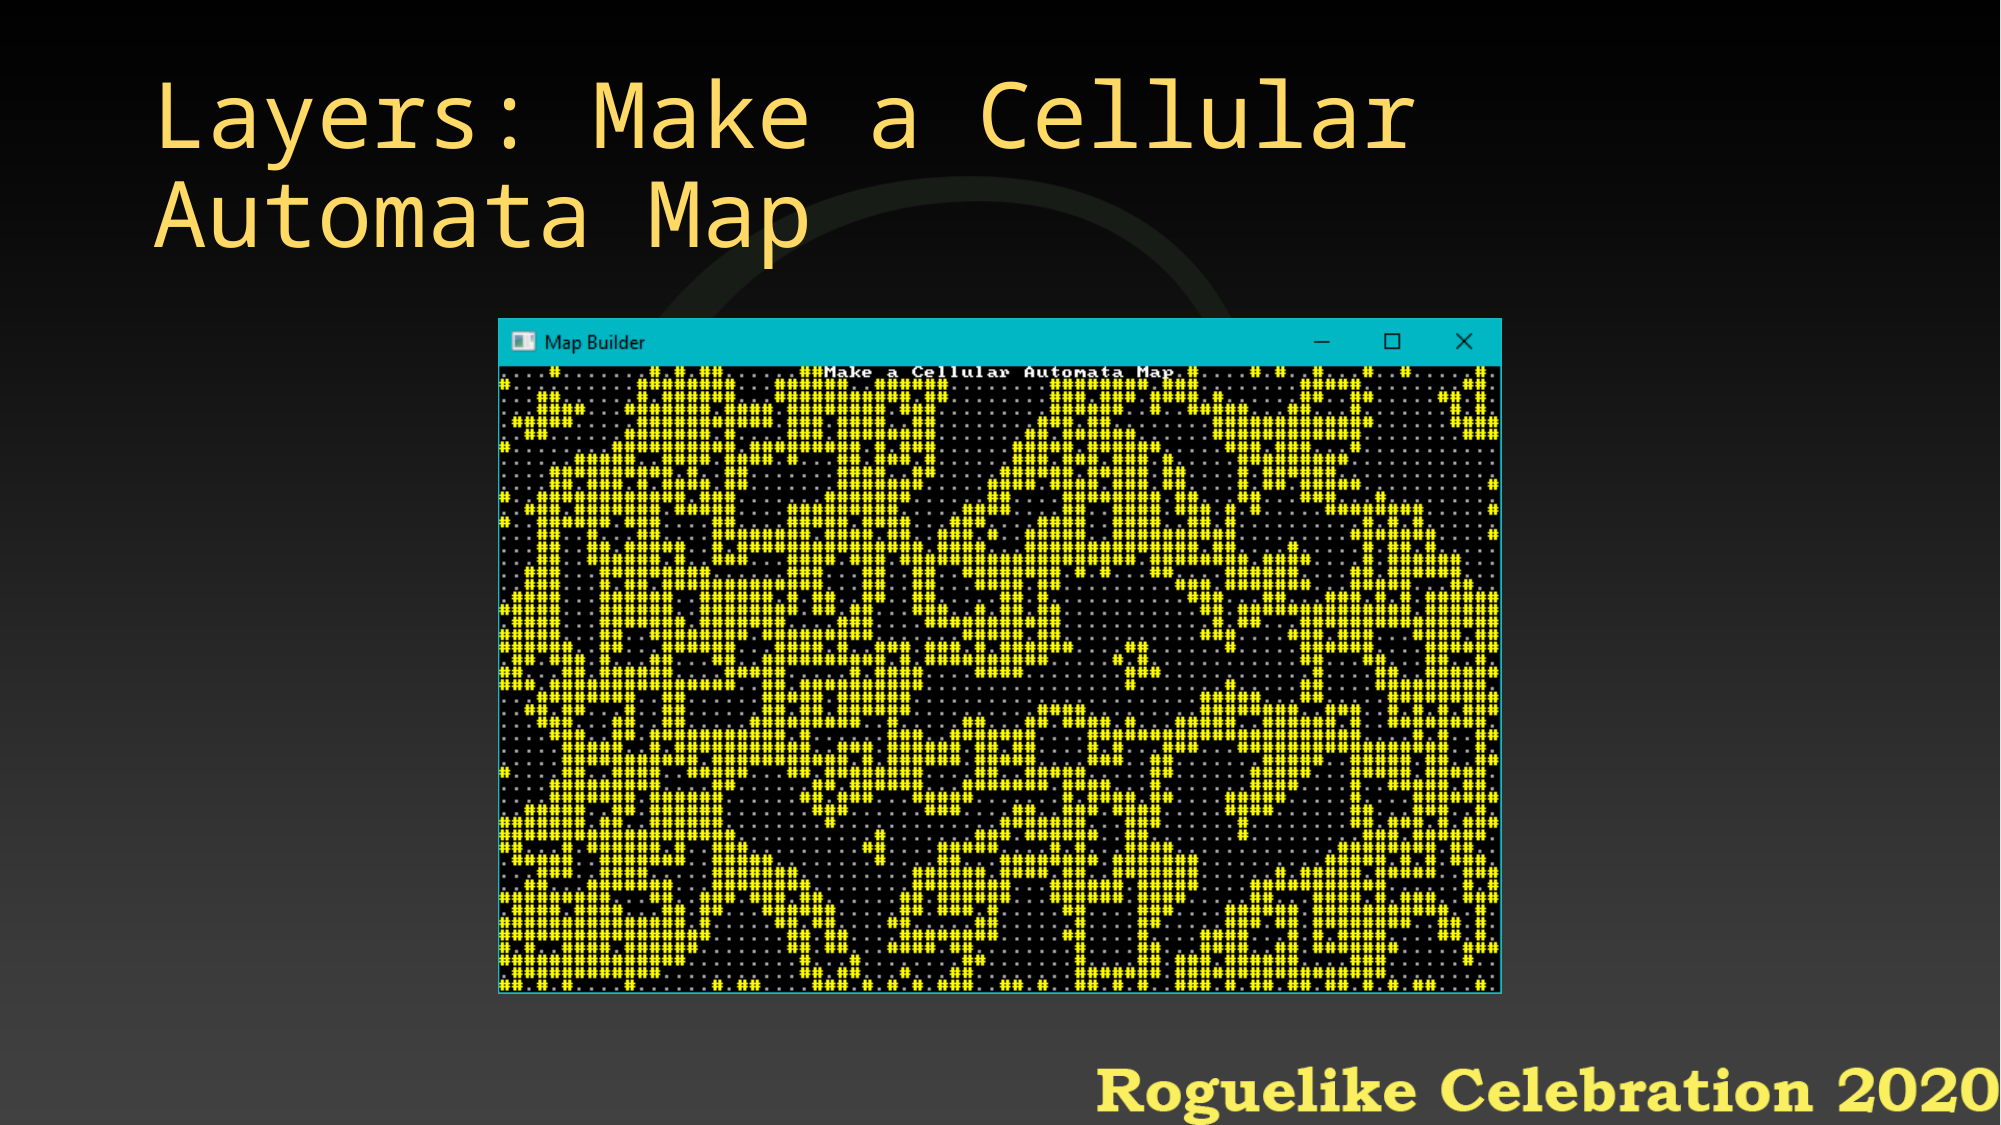

# Layers: Make a Cellular Automata Map